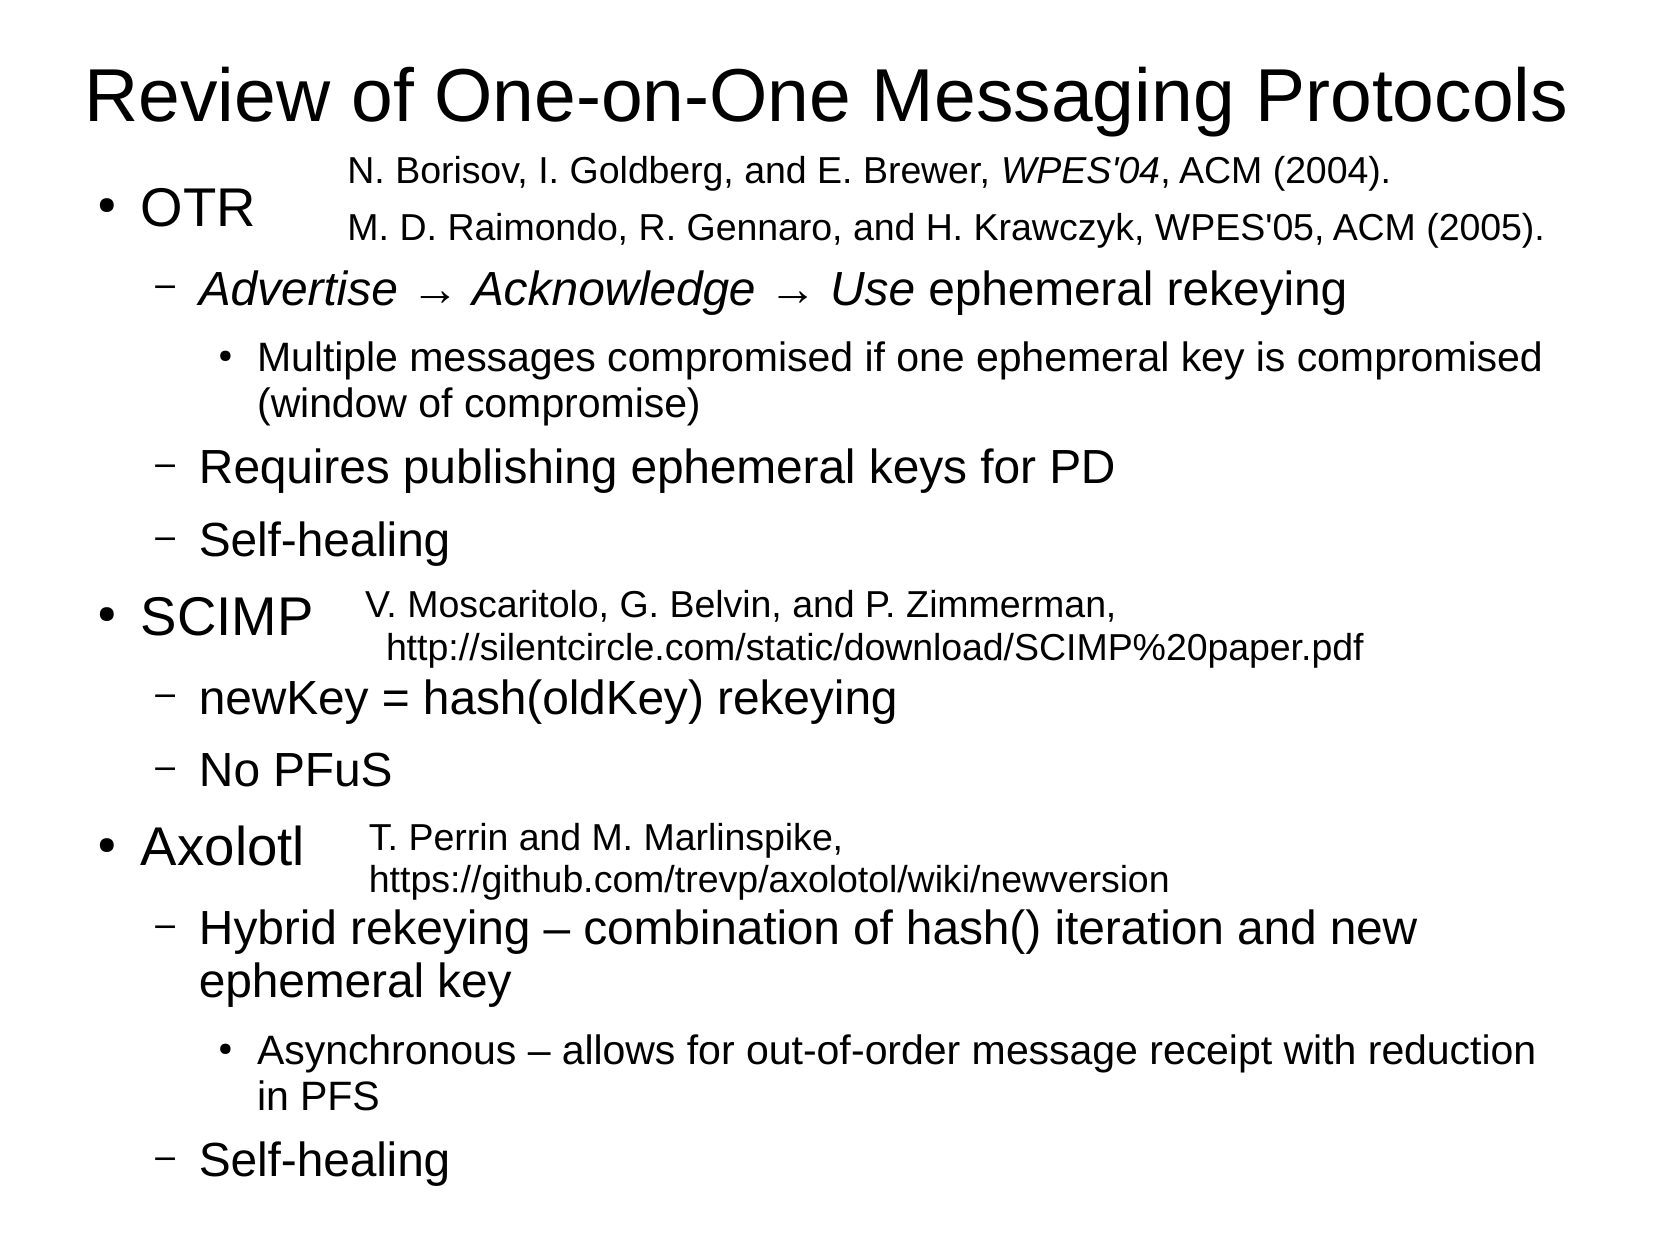

# Review of One-on-One Messaging Protocols
N. Borisov, I. Goldberg, and E. Brewer, WPES'04, ACM (2004).
OTR
Advertise → Acknowledge → Use ephemeral rekeying
Multiple messages compromised if one ephemeral key is compromised (window of compromise)
Requires publishing ephemeral keys for PD
Self-healing
SCIMP
newKey = hash(oldKey) rekeying
No PFuS
Axolotl
Hybrid rekeying – combination of hash() iteration and new ephemeral key
Asynchronous – allows for out-of-order message receipt with reduction in PFS
Self-healing
M. D. Raimondo, R. Gennaro, and H. Krawczyk, WPES'05, ACM (2005).
V. Moscaritolo, G. Belvin, and P. Zimmerman,
 http://silentcircle.com/static/download/SCIMP%20paper.pdf
T. Perrin and M. Marlinspike,
https://github.com/trevp/axolotol/wiki/newversion